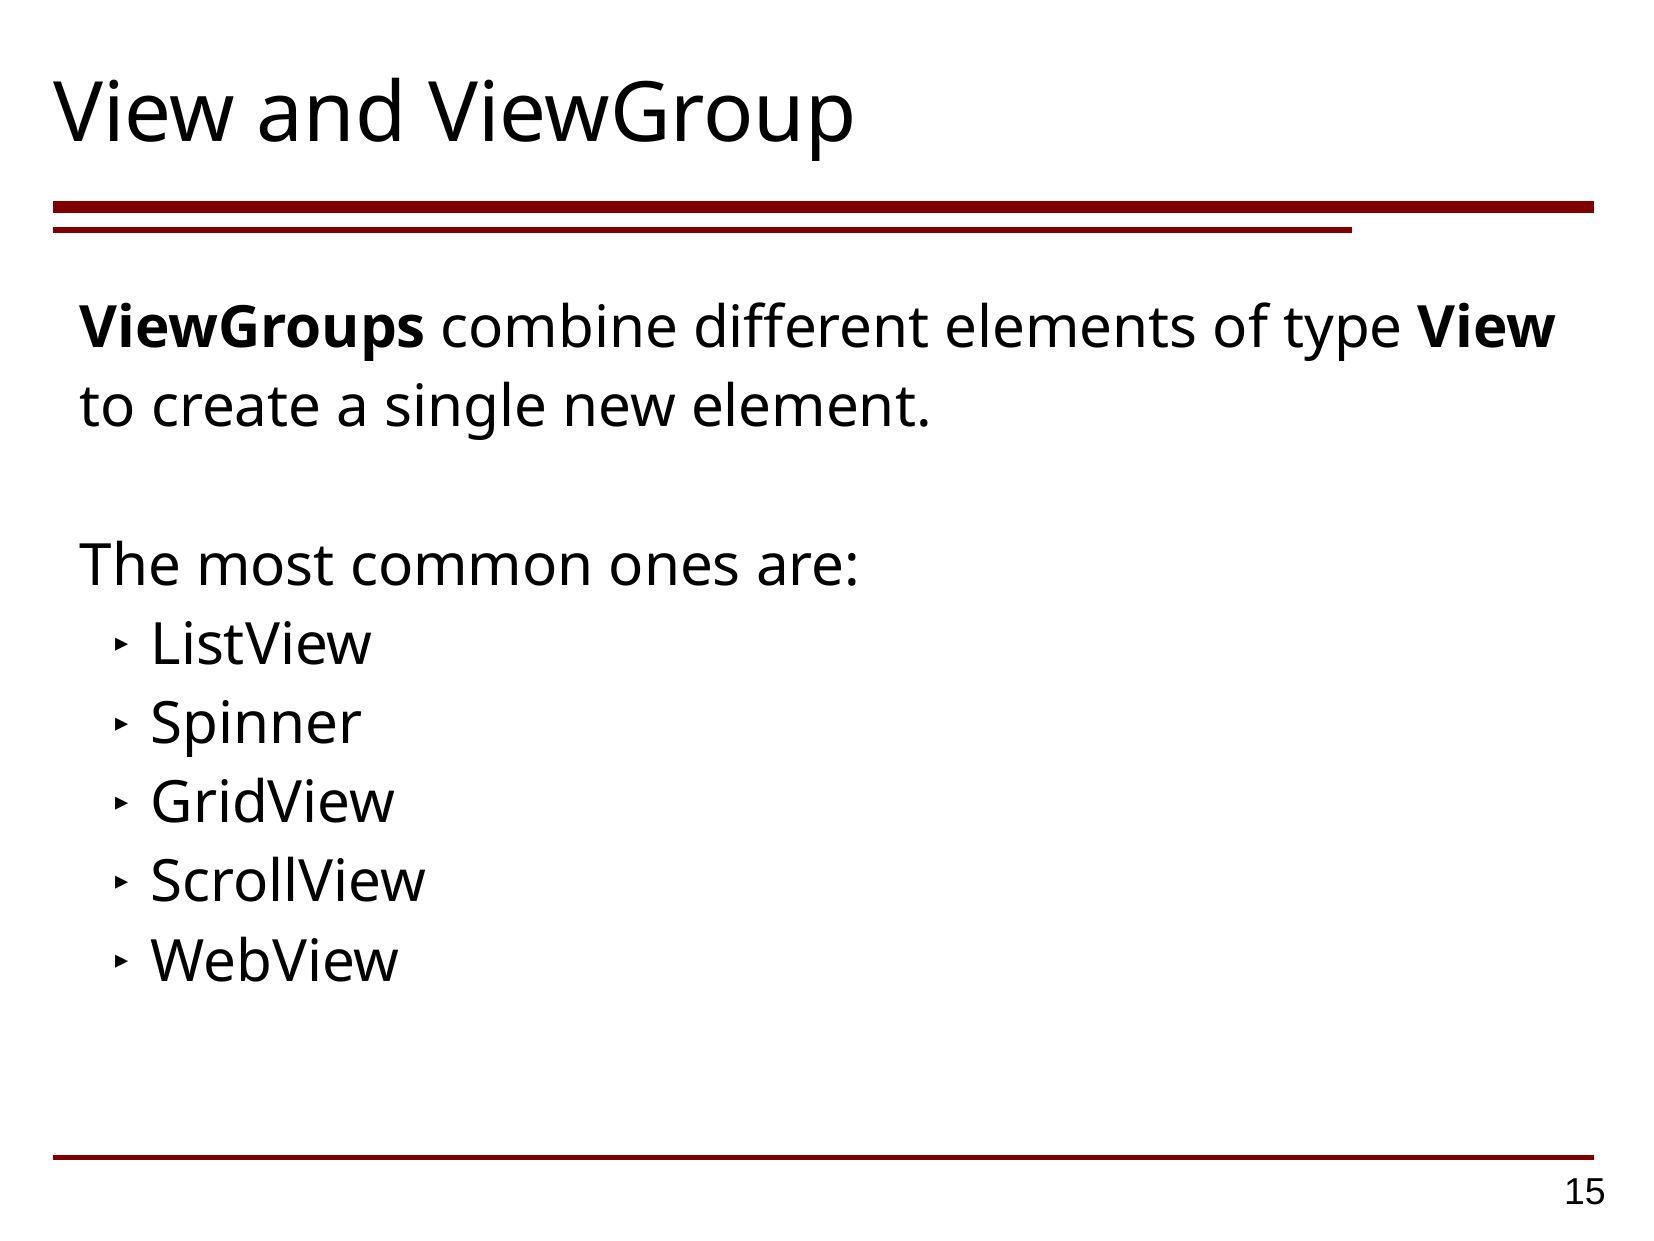

# View and ViewGroup
ViewGroups combine different elements of type View
to create a single new element.
The most common ones are:
ListView
Spinner
GridView
ScrollView
WebView